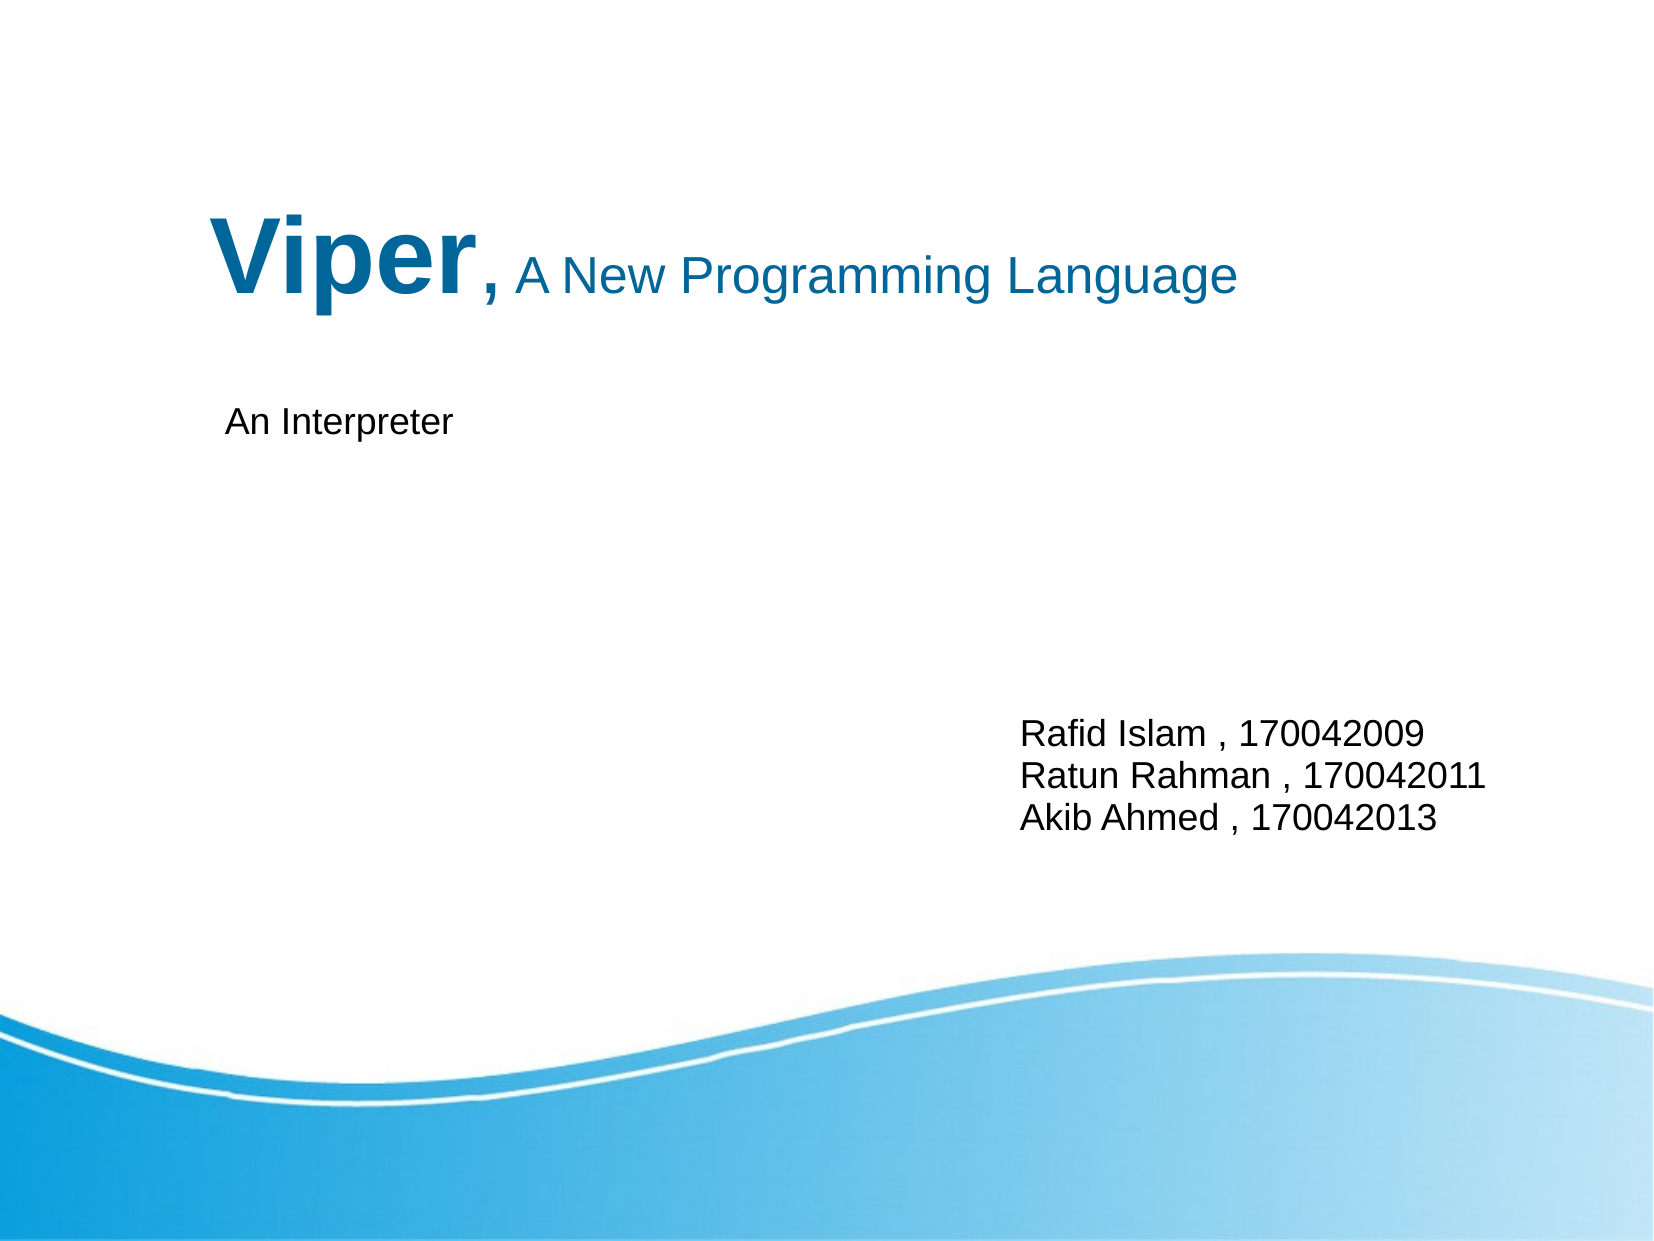

# Viper, A New Programming Language
An Interpreter
Rafid Islam , 170042009
Ratun Rahman , 170042011
Akib Ahmed , 170042013